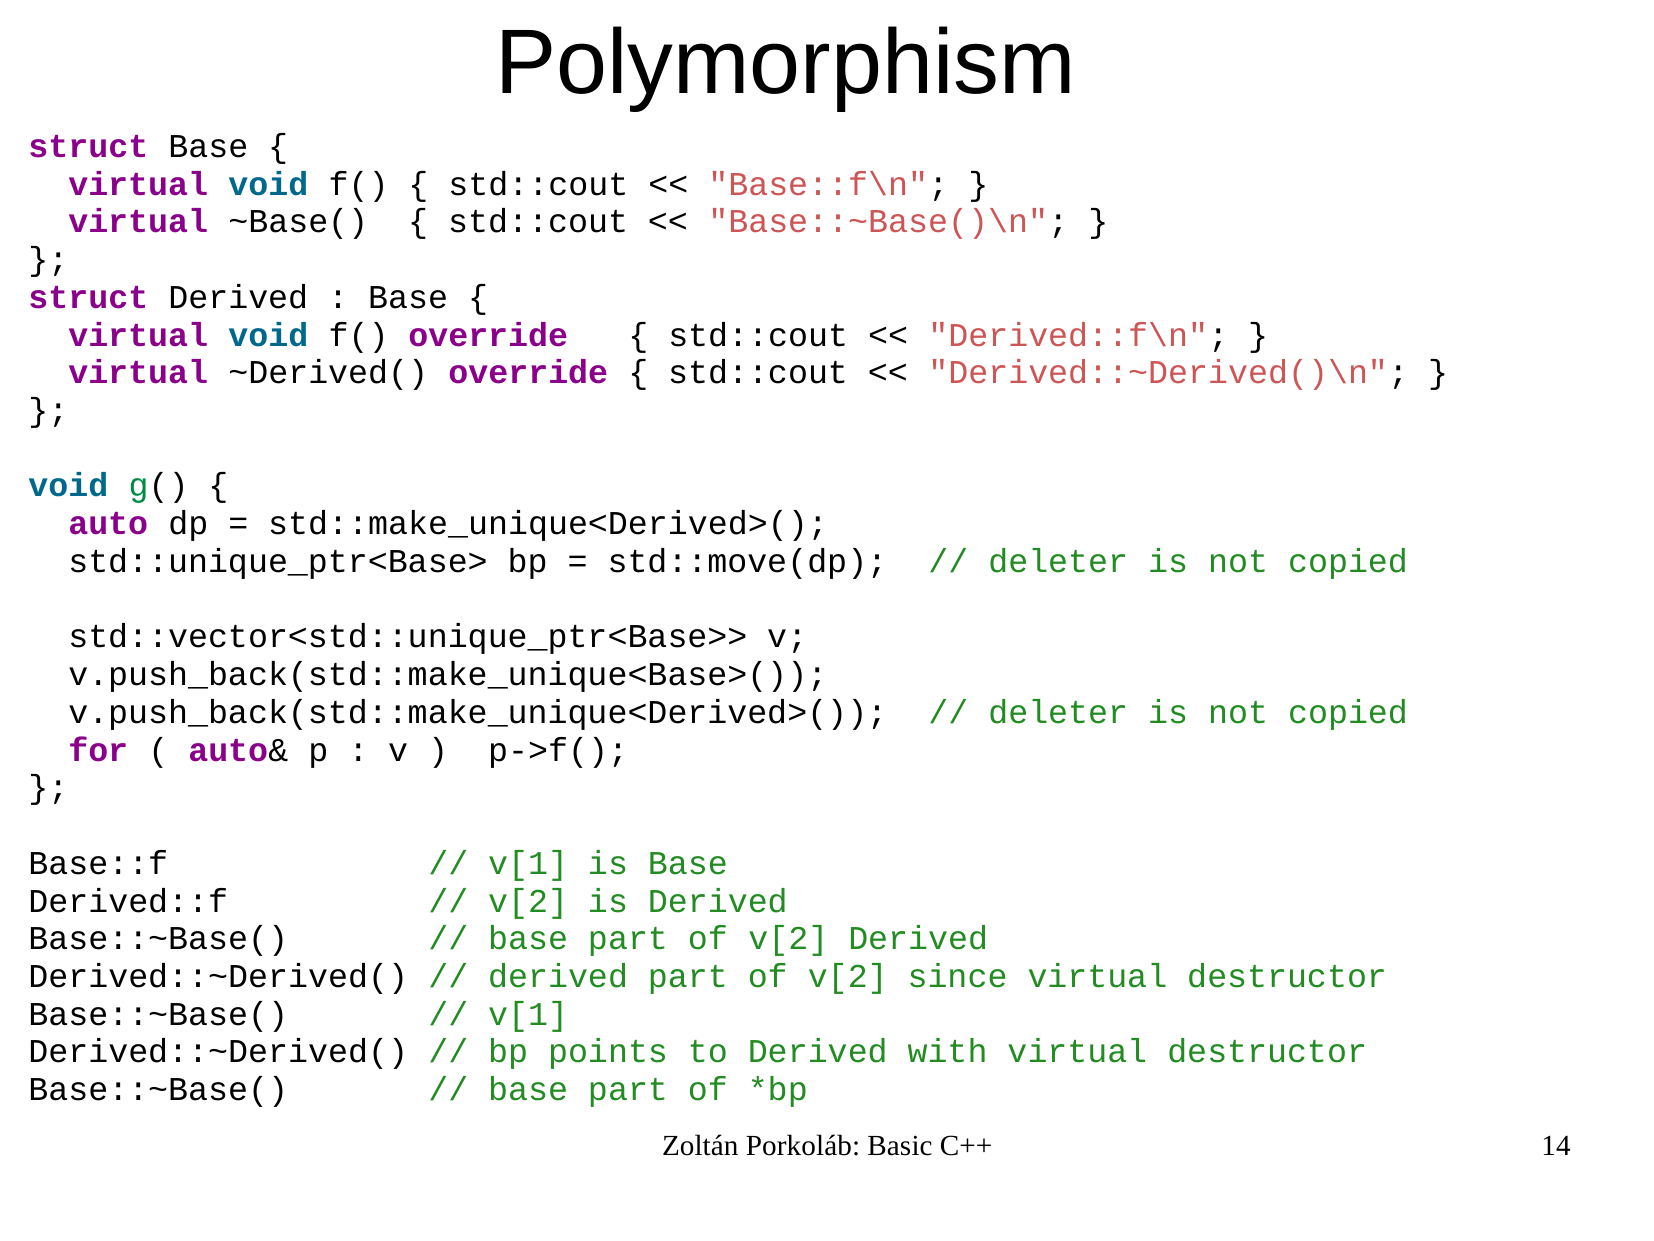

# Polymorphism
struct Base {
 virtual void f() { std::cout << "Base::f\n"; }
 virtual ~Base() { std::cout << "Base::~Base()\n"; }
};
struct Derived : Base {
 virtual void f() override { std::cout << "Derived::f\n"; }
 virtual ~Derived() override { std::cout << "Derived::~Derived()\n"; }
};
void g() {
 auto dp = std::make_unique<Derived>();
 std::unique_ptr<Base> bp = std::move(dp); // deleter is not copied
 std::vector<std::unique_ptr<Base>> v;
 v.push_back(std::make_unique<Base>());
 v.push_back(std::make_unique<Derived>()); // deleter is not copied
 for ( auto& p : v ) p->f();
};
Base::f // v[1] is Base
Derived::f // v[2] is Derived
Base::~Base() // base part of v[2] Derived
Derived::~Derived() // derived part of v[2] since virtual destructor
Base::~Base() // v[1]
Derived::~Derived() // bp points to Derived with virtual destructor
Base::~Base() // base part of *bp
Zoltán Porkoláb: Basic C++
14